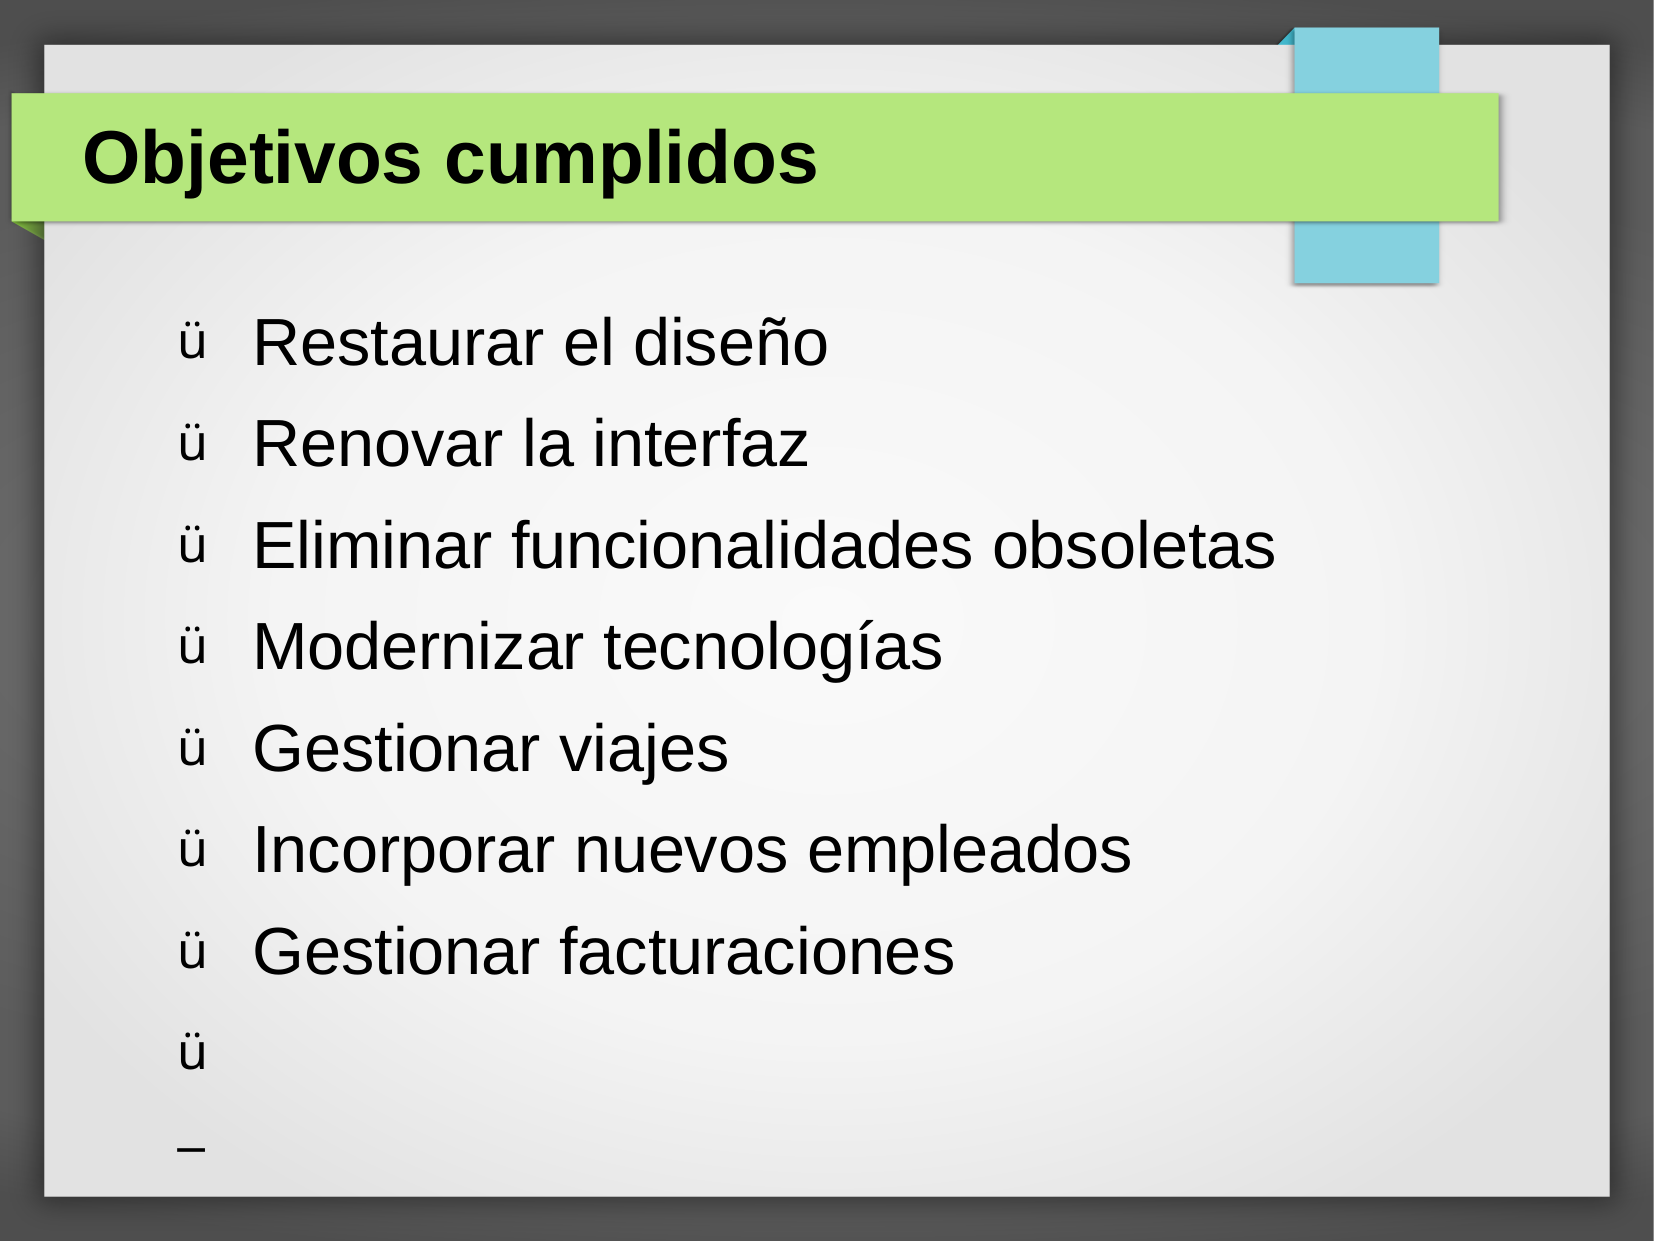

# Objetivos cumplidos
Restaurar el diseño
Renovar la interfaz
Eliminar funcionalidades obsoletas
Modernizar tecnologías
Gestionar viajes
Incorporar nuevos empleados
Gestionar facturaciones